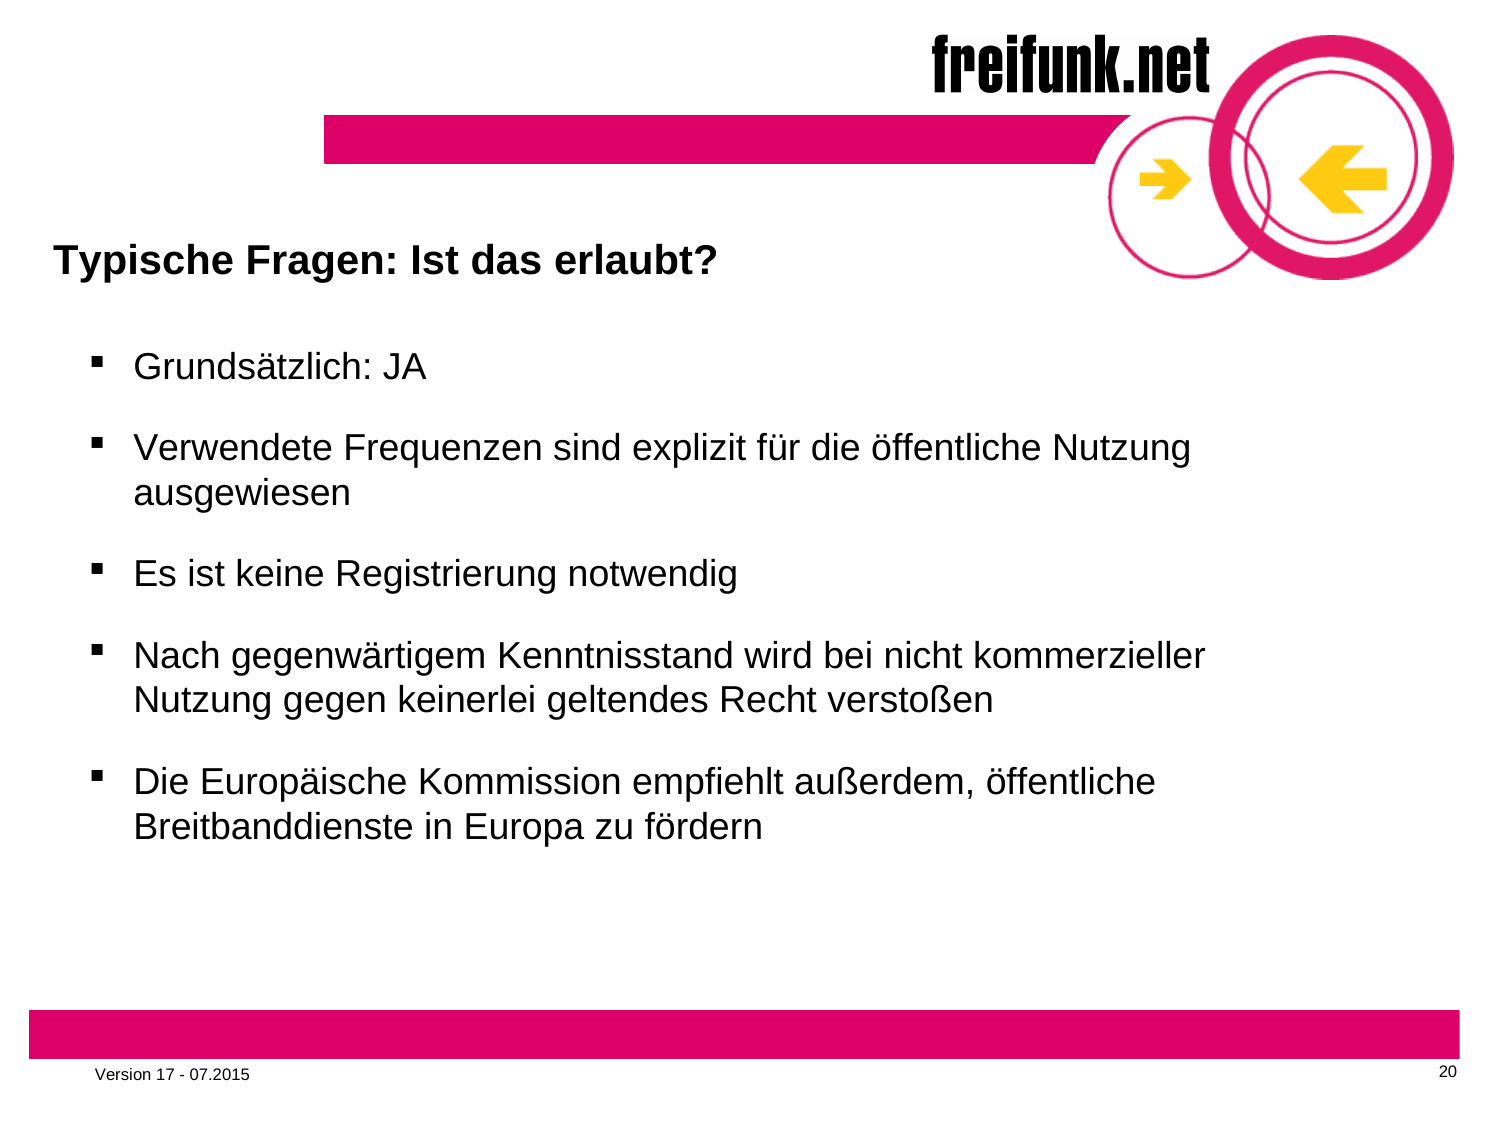

Typische Fragen: Ist das erlaubt?
Grundsätzlich: JA
Verwendete Frequenzen sind explizit für die öffentliche Nutzung ausgewiesen
Es ist keine Registrierung notwendig
Nach gegenwärtigem Kenntnisstand wird bei nicht kommerzieller Nutzung gegen keinerlei geltendes Recht verstoßen
Die Europäische Kommission empfiehlt außerdem, öffentliche Breitbanddienste in Europa zu fördern
20
Version 17 - 07.2015